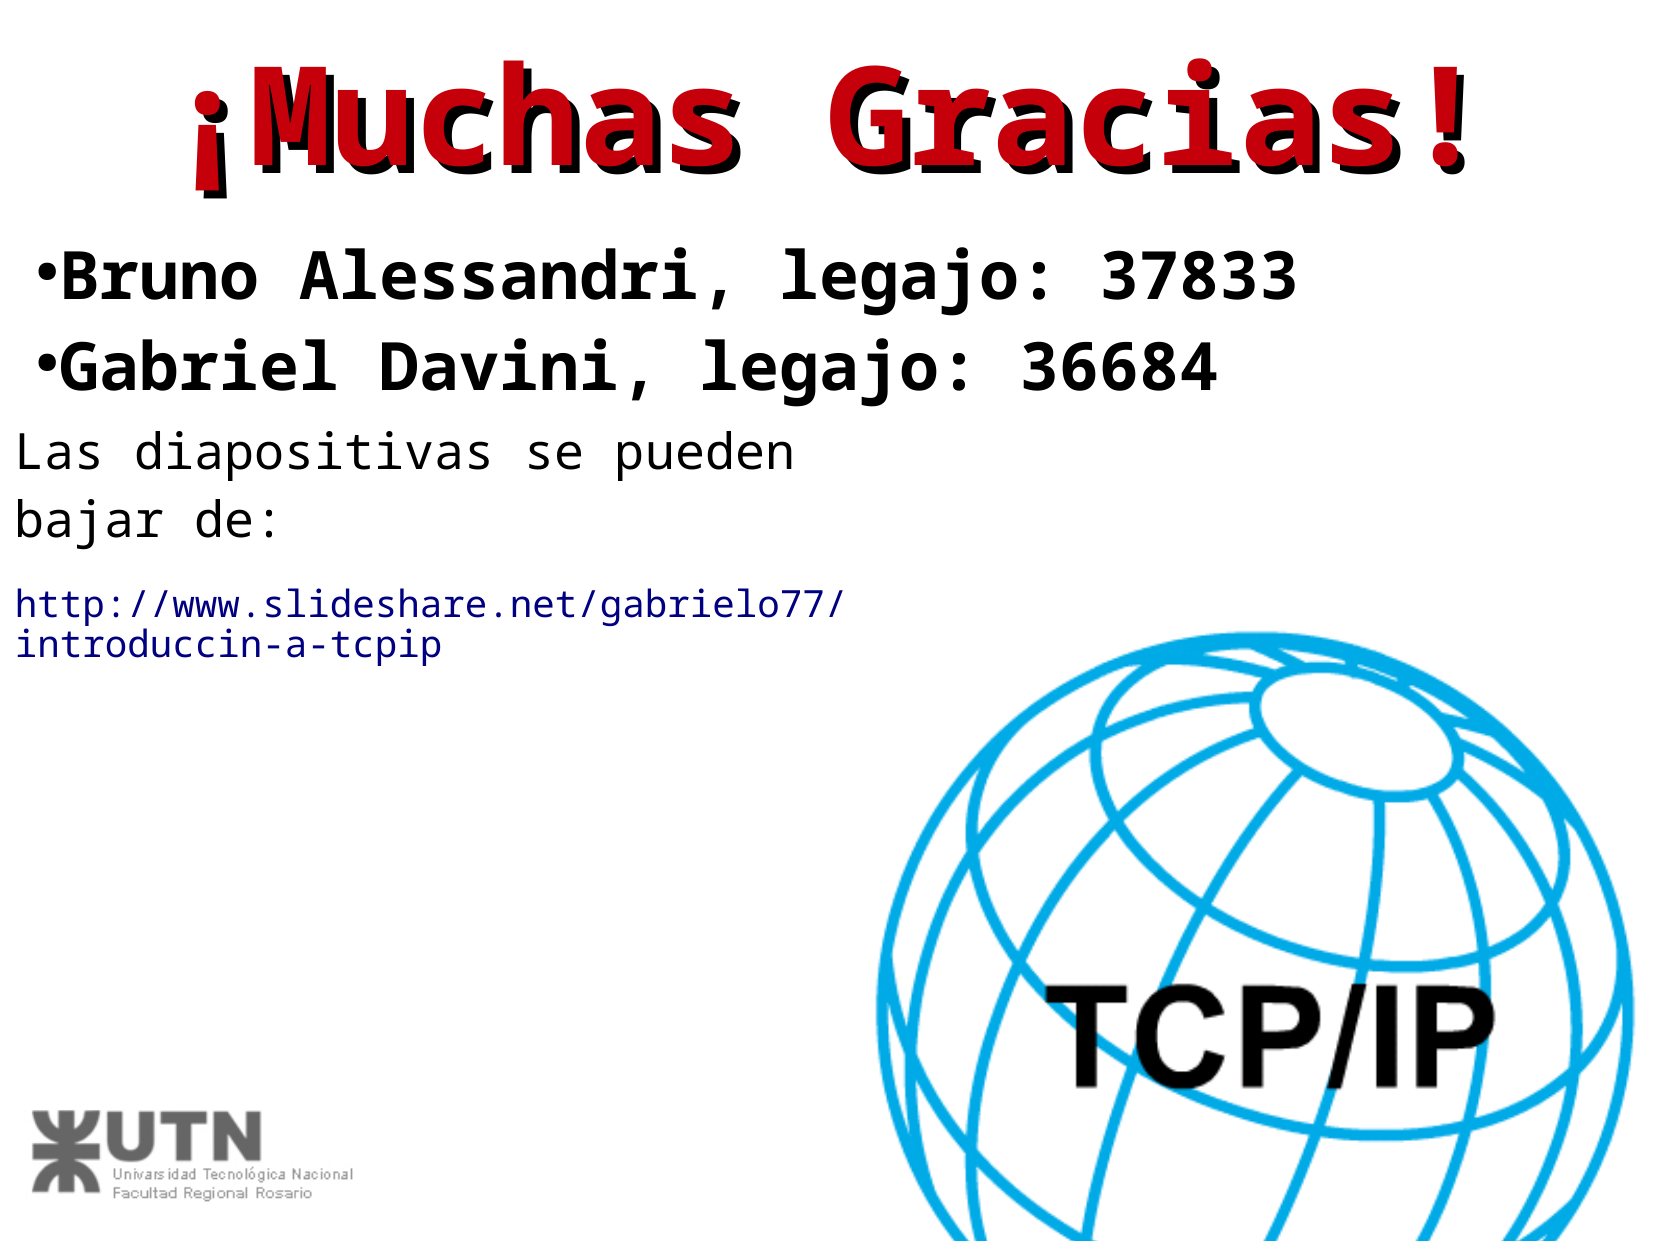

# ¡Muchas Gracias!
Bruno Alessandri, legajo: 37833
Gabriel Davini, legajo: 36684
Las diapositivas se pueden bajar de:
http://www.slideshare.net/gabrielo77/introduccin-a-tcpip